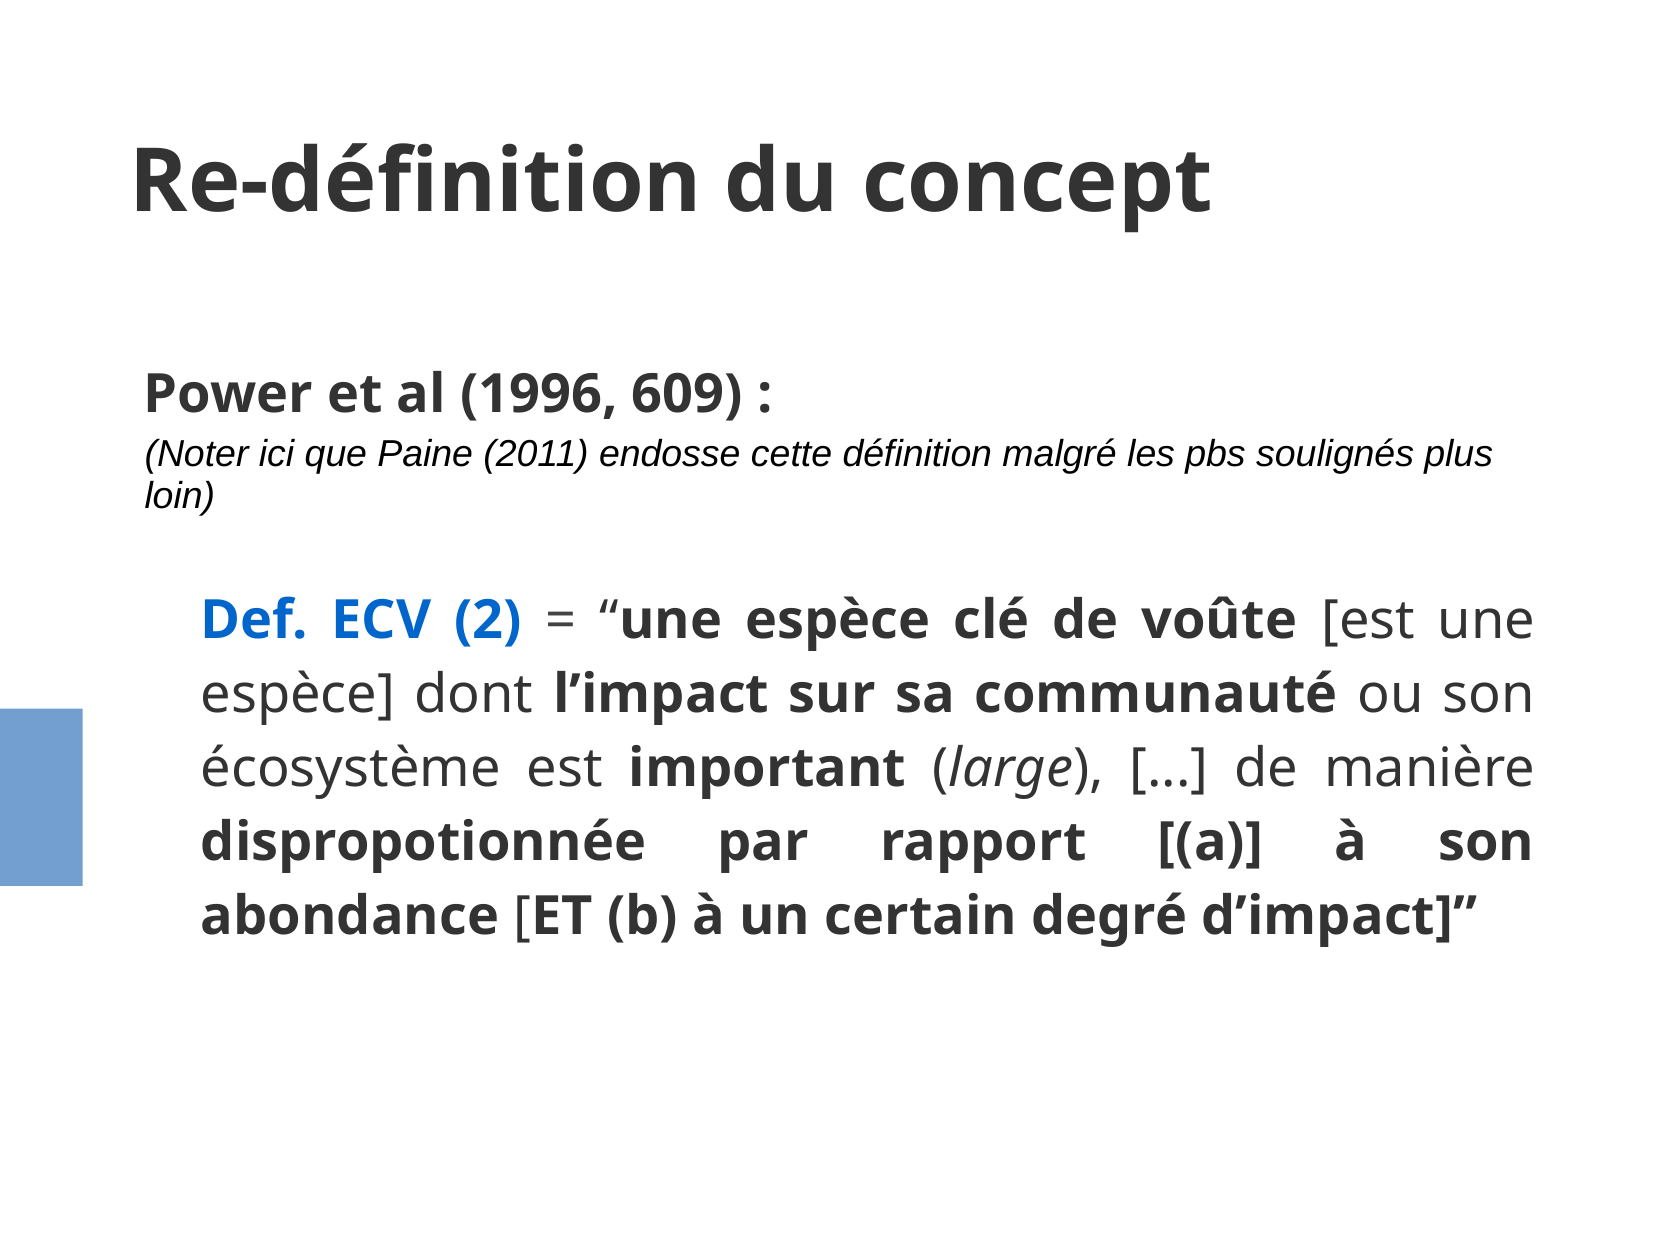

# Re-définition du concept
 Power et al (1996, 609) :
Def. ECV (2) = “une espèce clé de voûte [est une espèce] dont l’impact sur sa communauté ou son écosystème est important (large), [...] de manière dispropotionnée par rapport [(a)] à son abondance [ET (b) à un certain degré d’impact]”
(Noter ici que Paine (2011) endosse cette définition malgré les pbs soulignés plus loin)